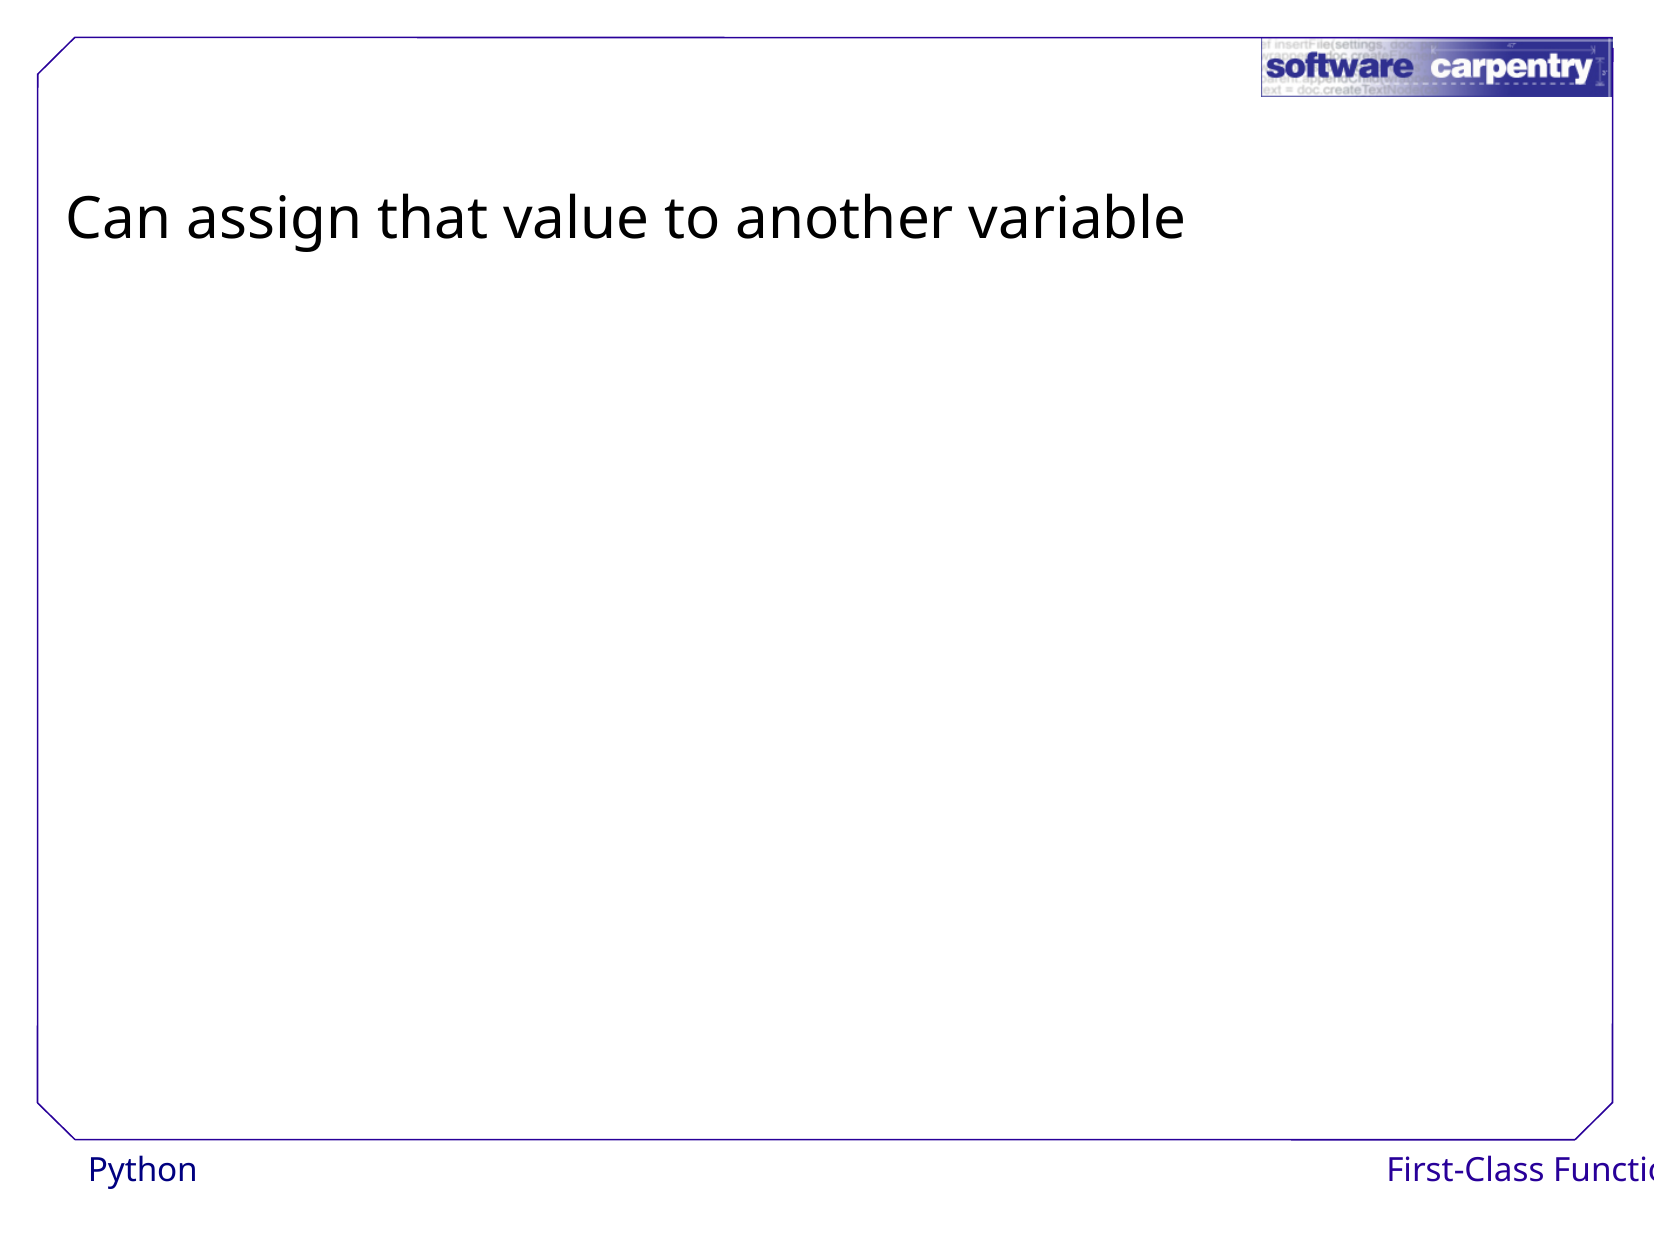

Can assign that value to another variable